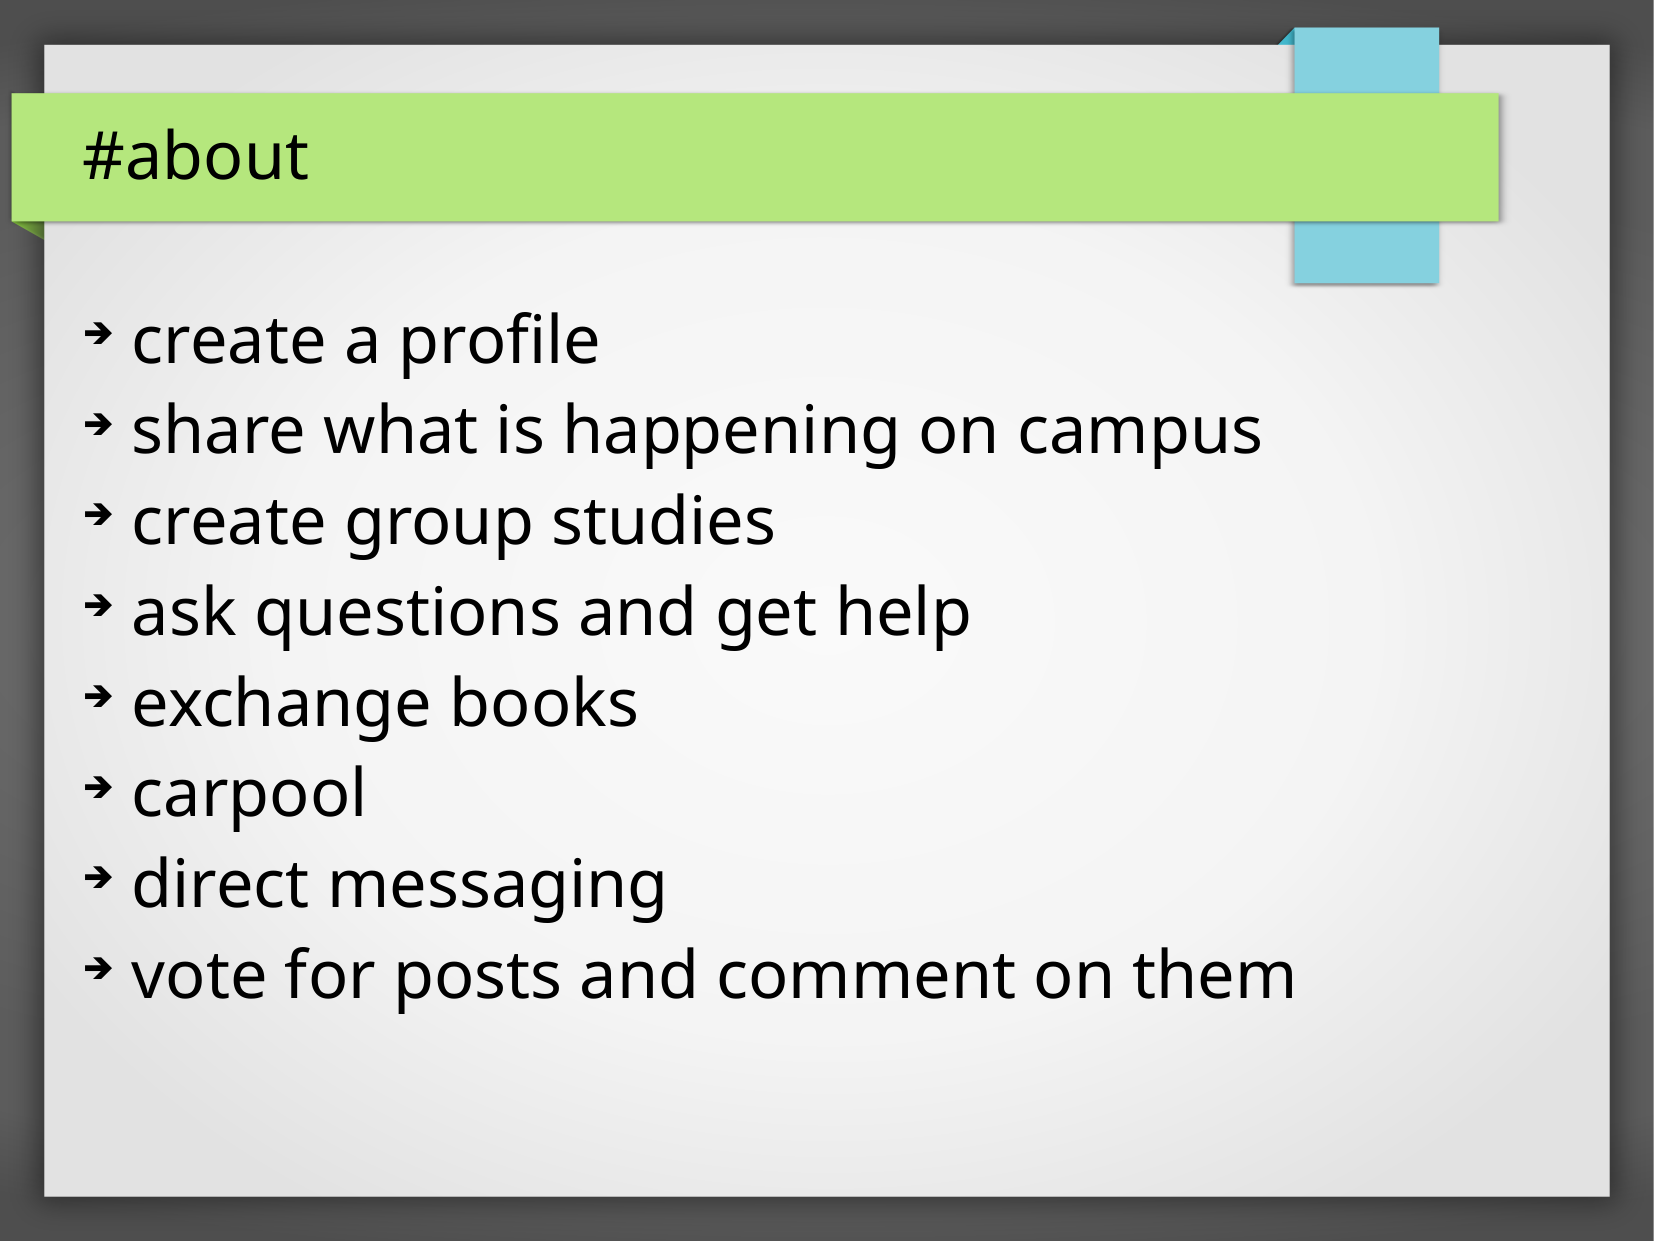

# #about
 create a profile
 share what is happening on campus
 create group studies
 ask questions and get help
 exchange books
 carpool
 direct messaging
 vote for posts and comment on them